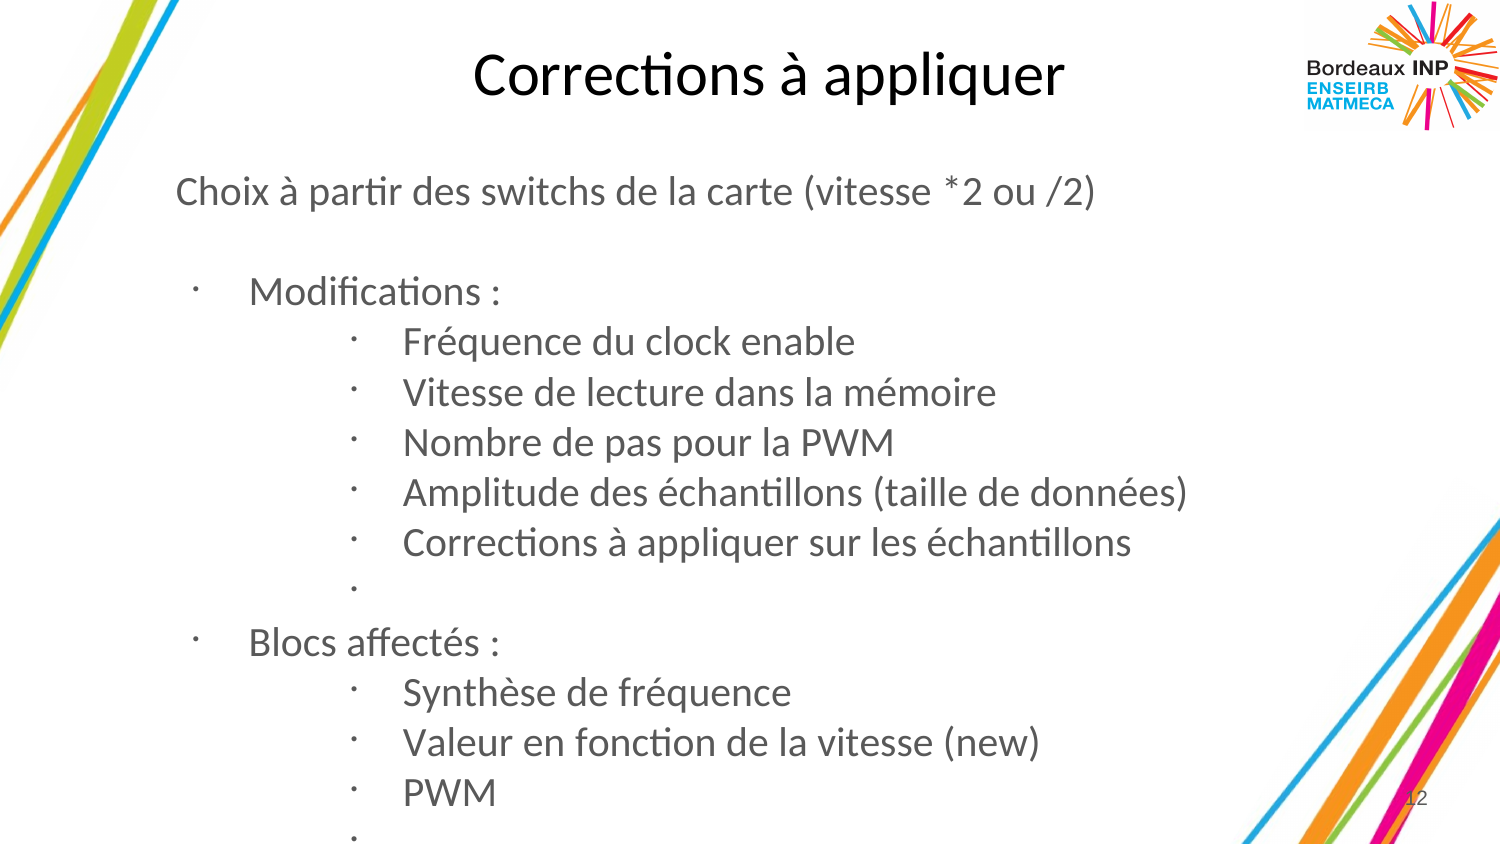

# Corrections à appliquer
Choix à partir des switchs de la carte (vitesse *2 ou /2)
Modifications :
Fréquence du clock enable
Vitesse de lecture dans la mémoire
Nombre de pas pour la PWM
Amplitude des échantillons (taille de données)
Corrections à appliquer sur les échantillons
Blocs affectés :
Synthèse de fréquence
Valeur en fonction de la vitesse (new)
PWM